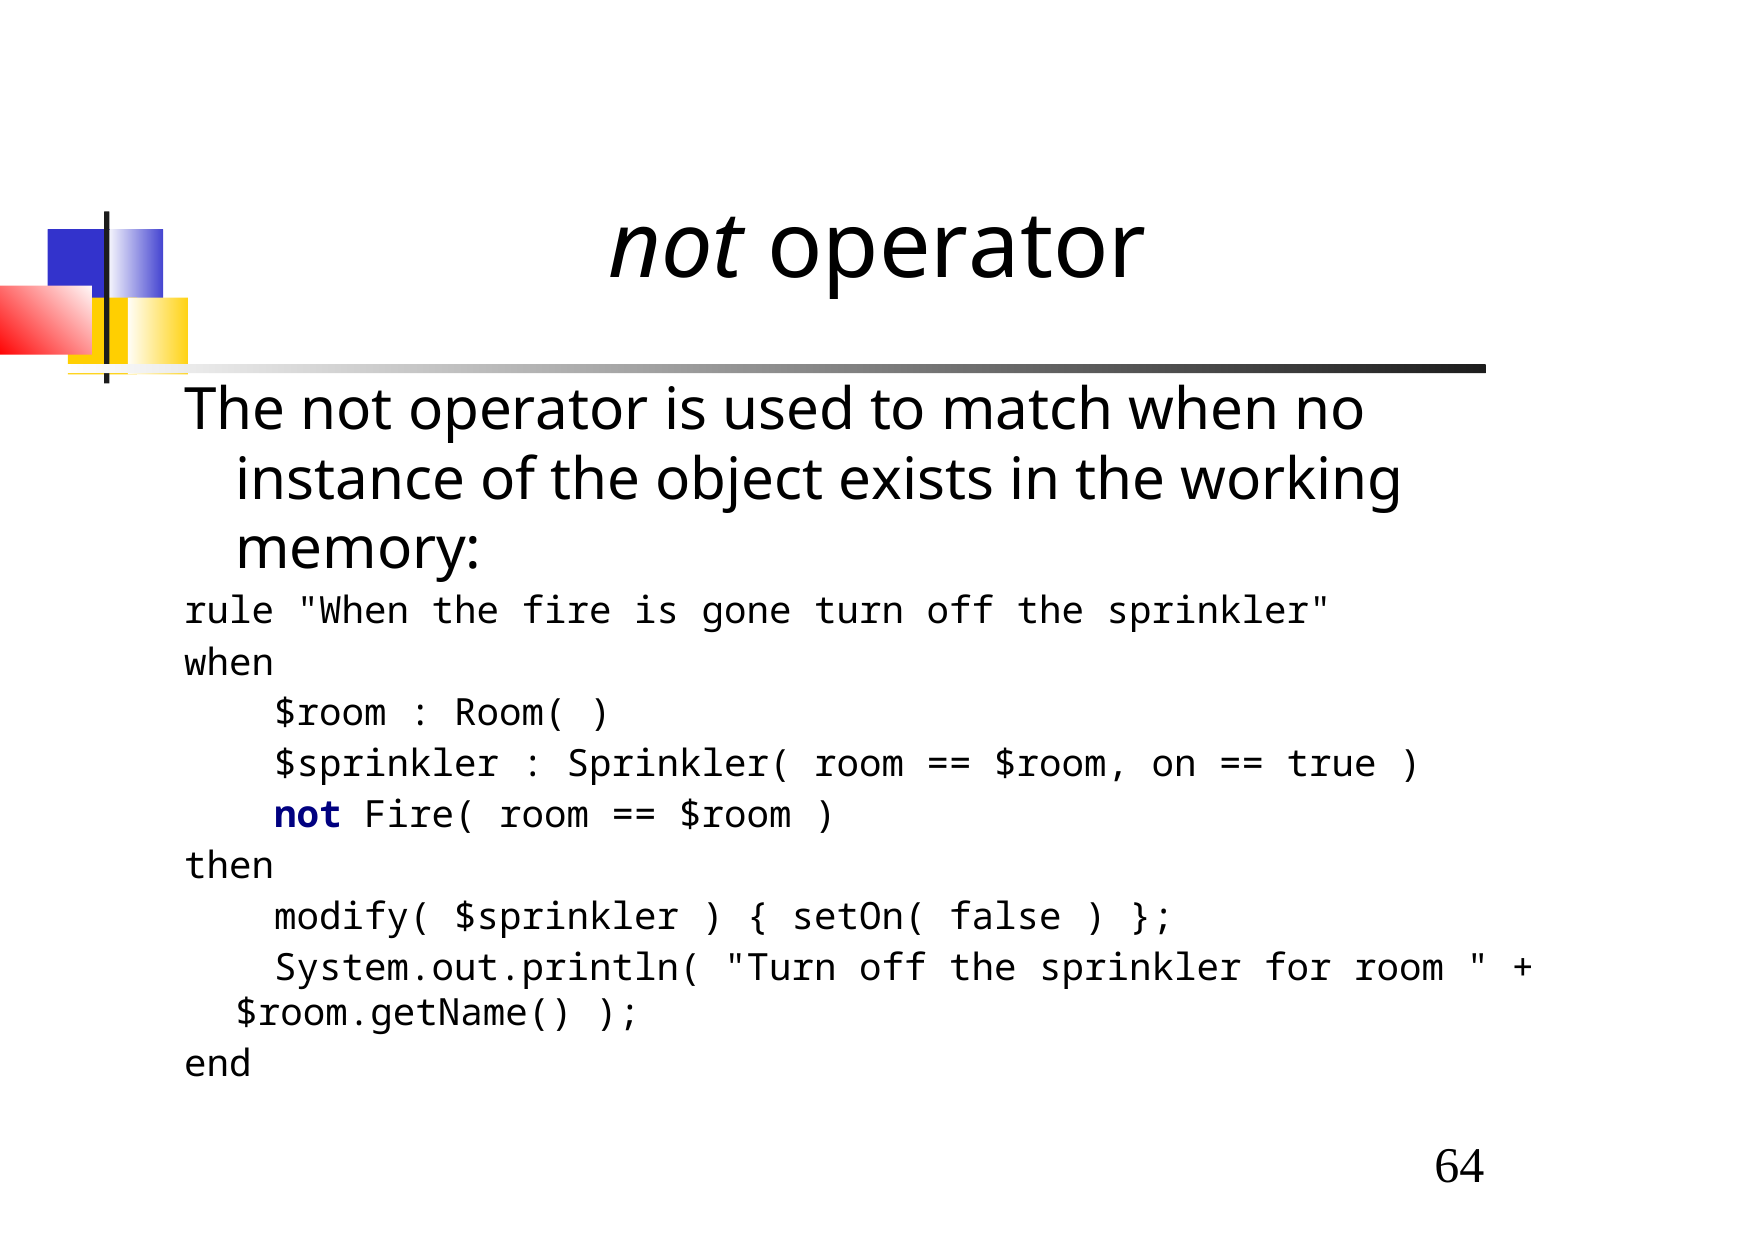

# not operator
The not operator is used to match when no instance of the object exists in the working memory:
rule "When the fire is gone turn off the sprinkler"
when
 $room : Room( )
 $sprinkler : Sprinkler( room == $room, on == true )
 not Fire( room == $room )
then
 modify( $sprinkler ) { setOn( false ) };
 System.out.println( "Turn off the sprinkler for room " + $room.getName() );
end